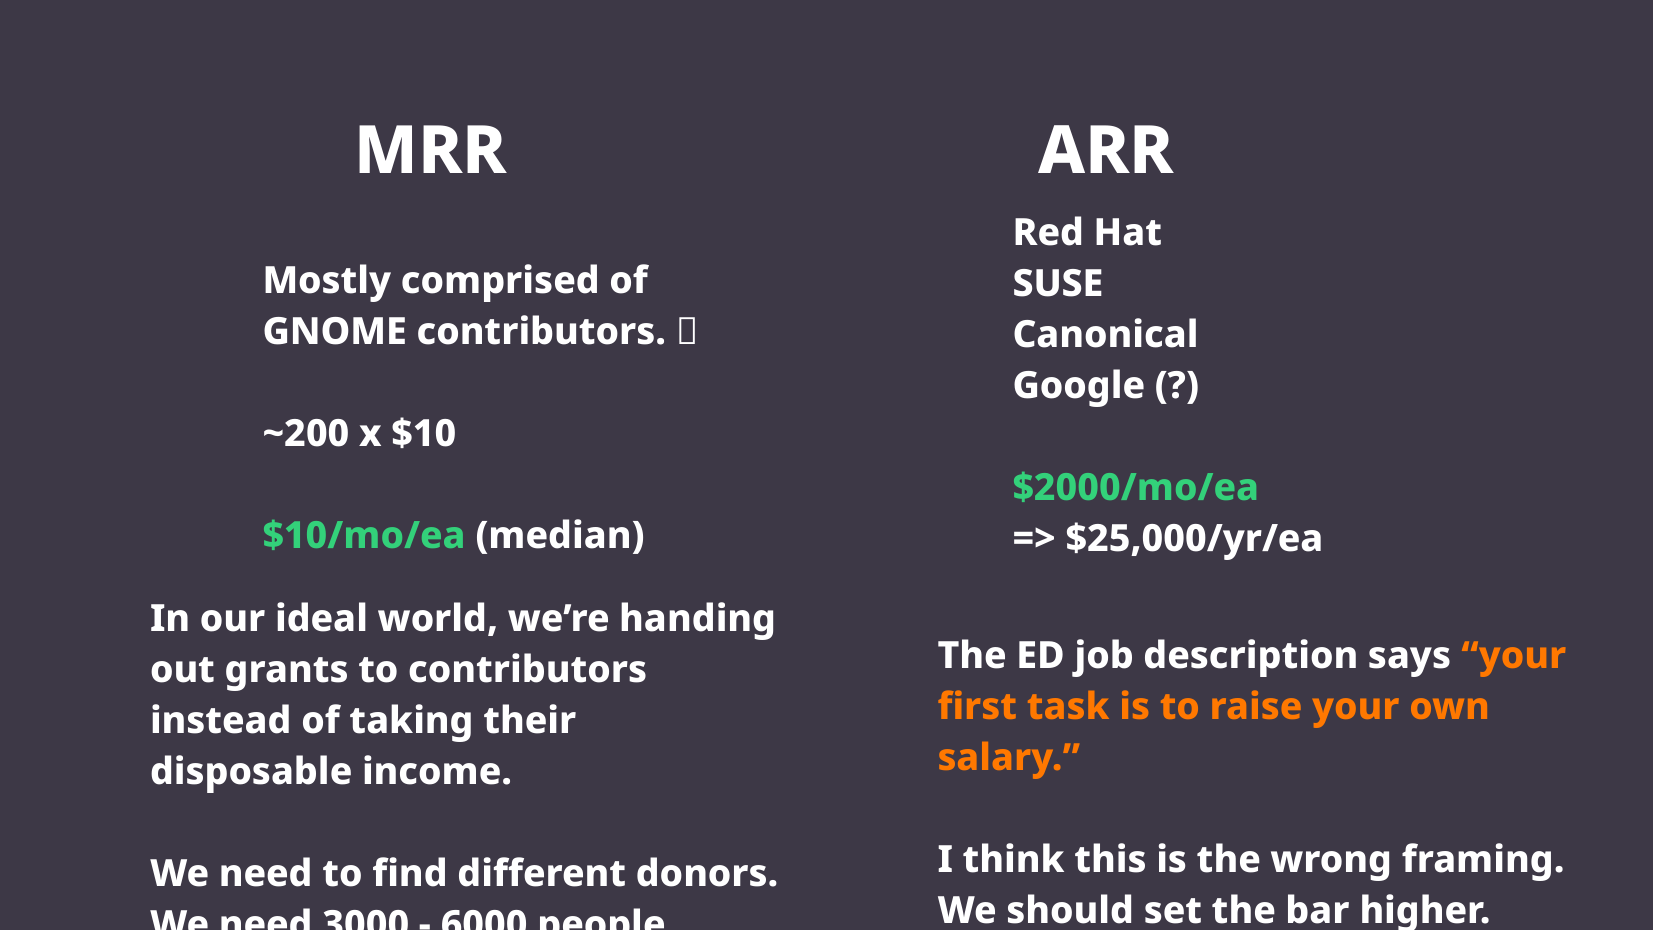

# MRR
ARR
Red Hat
SUSE
Canonical
Google (?)
$2000/mo/ea
=> $25,000/yr/ea
Mostly comprised of GNOME contributors. 🙁
~200 x $10
$10/mo/ea (median)
In our ideal world, we’re handing out grants to contributors instead of taking their disposable income.
We need to find different donors.
We need 3000 - 6000 people.
The ED job description says “your first task is to raise your own salary.”
I think this is the wrong framing.
We should set the bar higher.